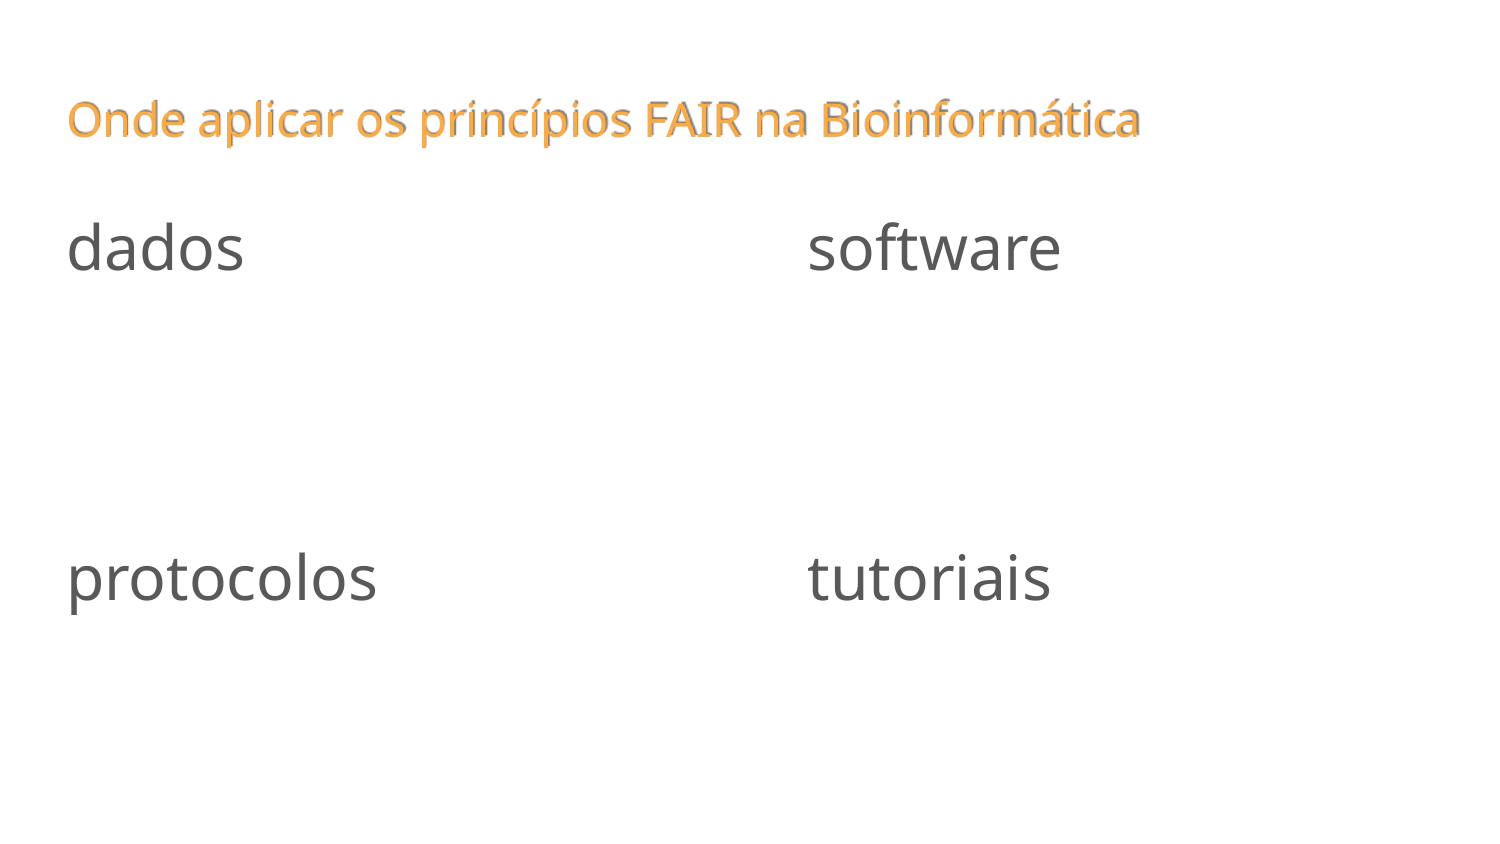

# Onde aplicar os princípios FAIR na Bioinformática
dados
protocolos
software
tutoriais